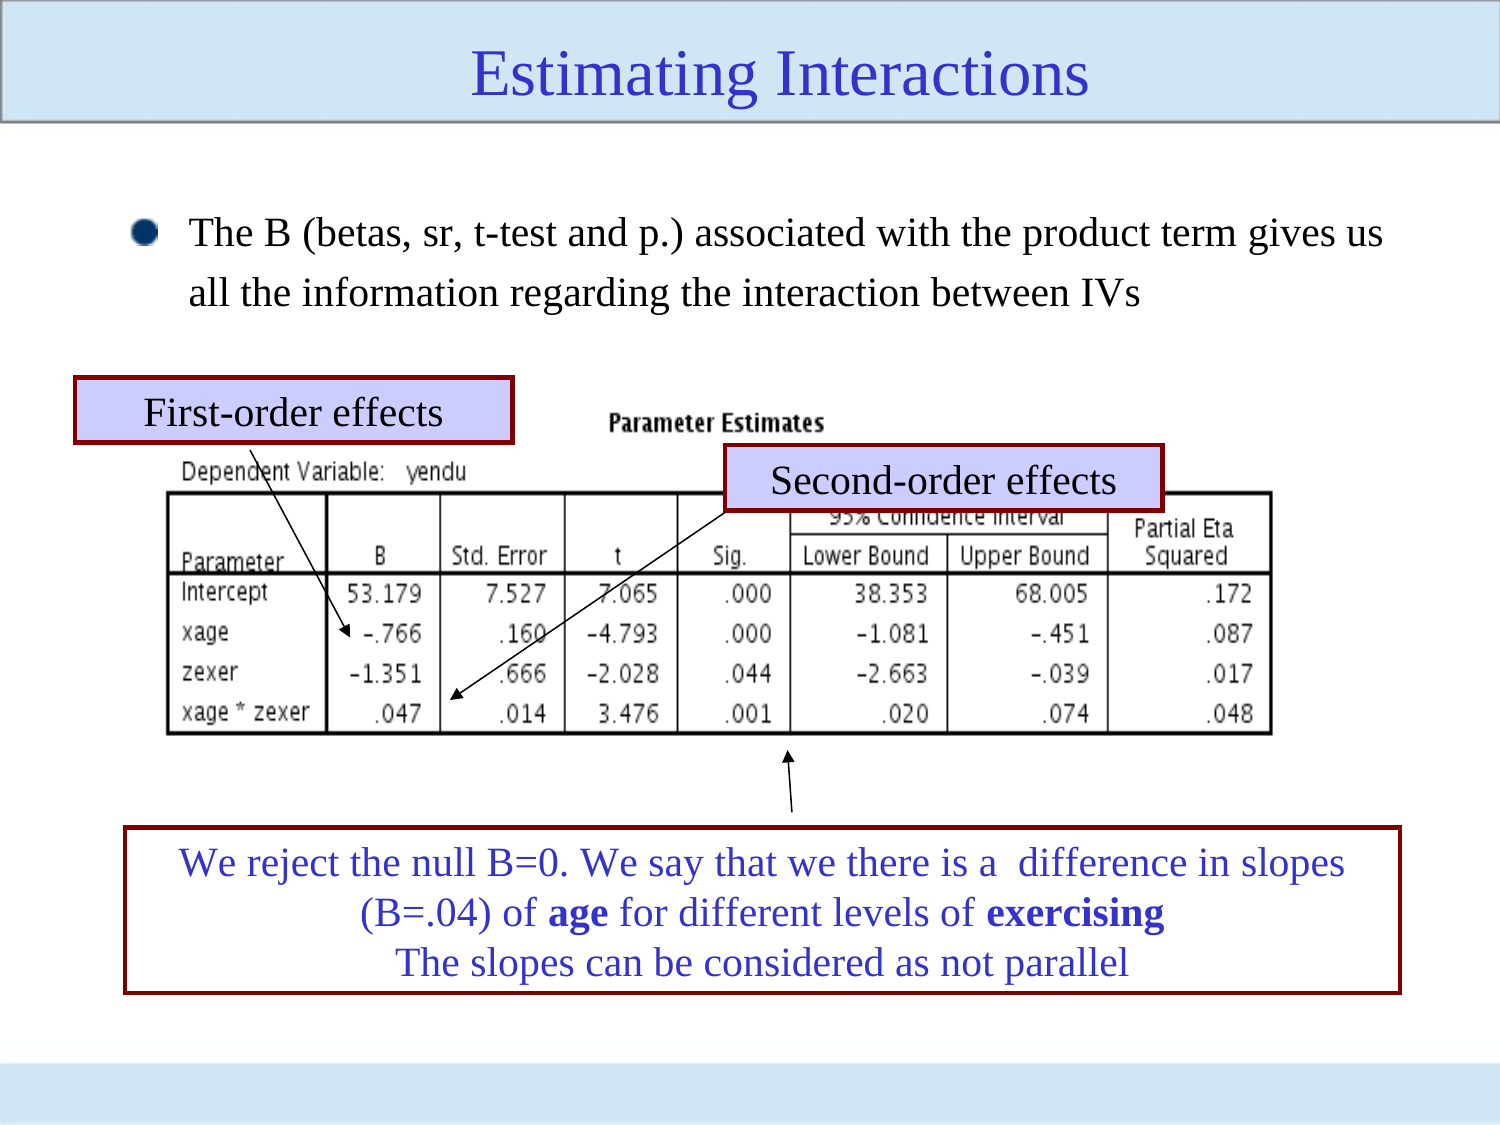

# Estimating Interactions
The B (betas, sr, t-test and p.) associated with the product term gives us all the information regarding the interaction between IVs
First-order effects
Second-order effects
We reject the null B=0. We say that we there is a difference in slopes (B=.04) of age for different levels of exercising
The slopes can be considered as not parallel